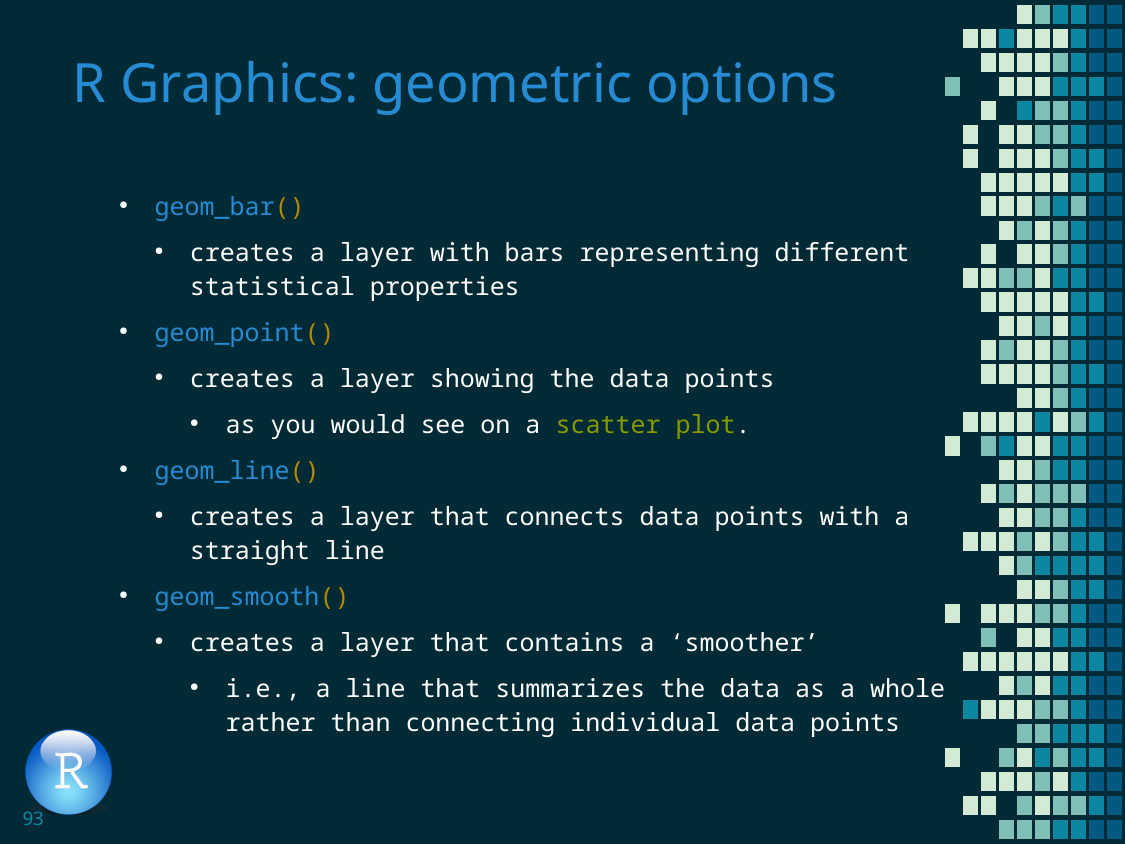

R Graphics: geometric options
geom_bar()
creates a layer with bars representing different statistical properties
geom_point()
creates a layer showing the data points
as you would see on a scatter plot.
geom_line()
creates a layer that connects data points with a straight line
geom_smooth()
creates a layer that contains a ‘smoother’
i.e., a line that summarizes the data as a whole rather than connecting individual data points